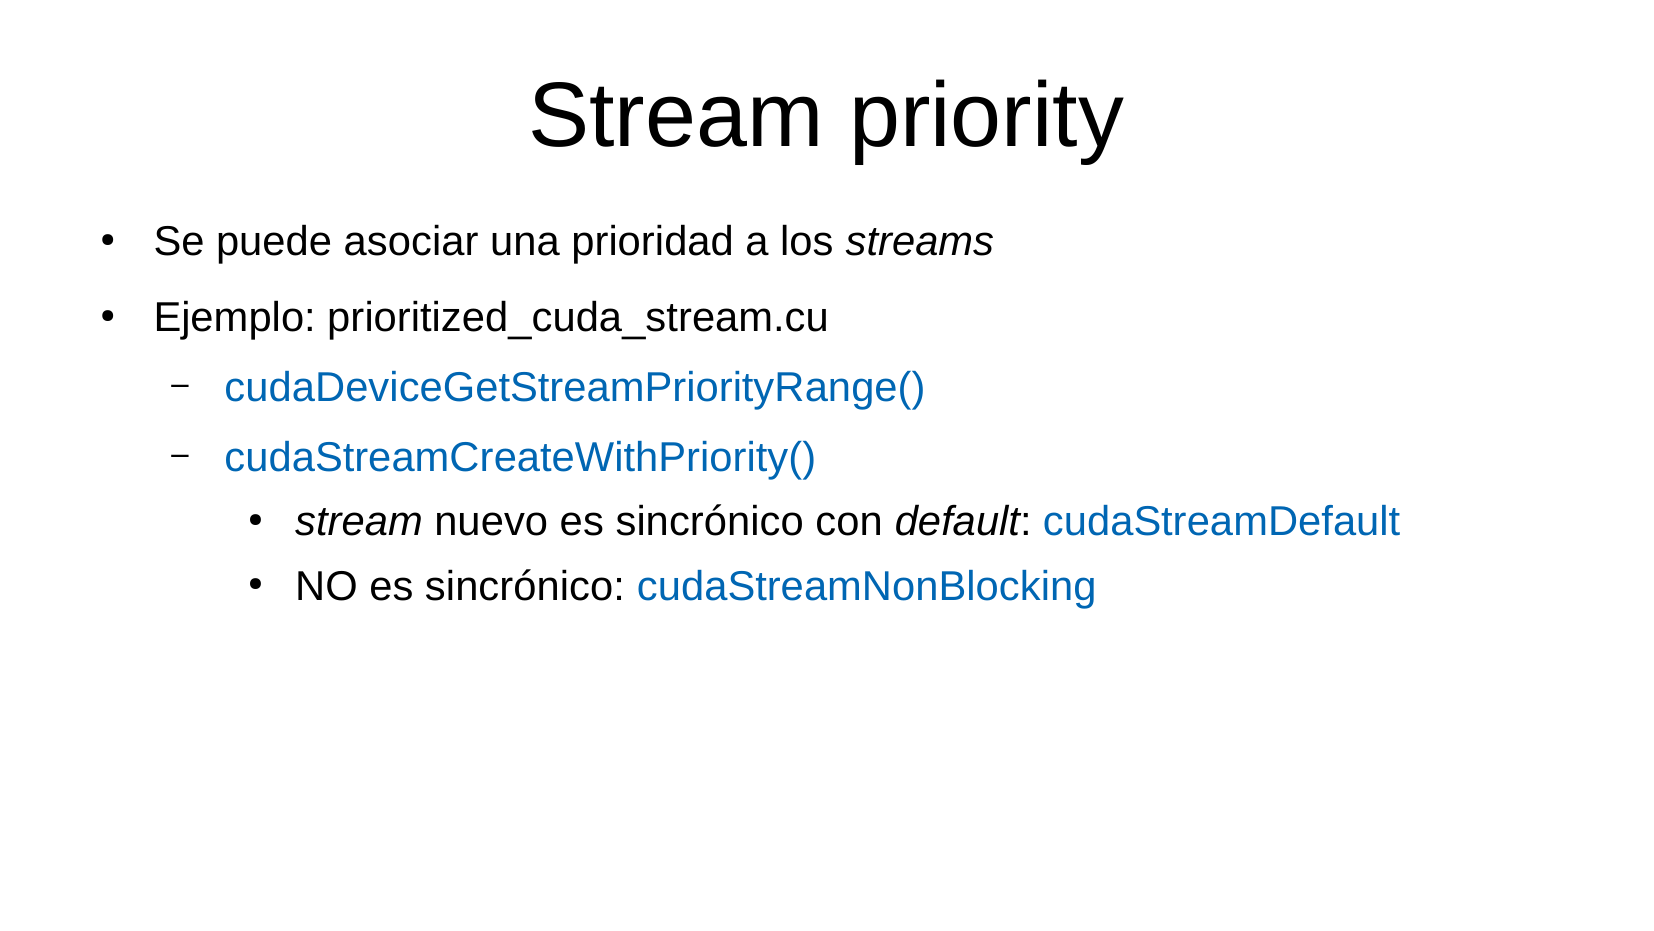

# Stream priority
Se puede asociar una prioridad a los streams
Ejemplo: prioritized_cuda_stream.cu
cudaDeviceGetStreamPriorityRange()
cudaStreamCreateWithPriority()
stream nuevo es sincrónico con default: cudaStreamDefault
NO es sincrónico: cudaStreamNonBlocking